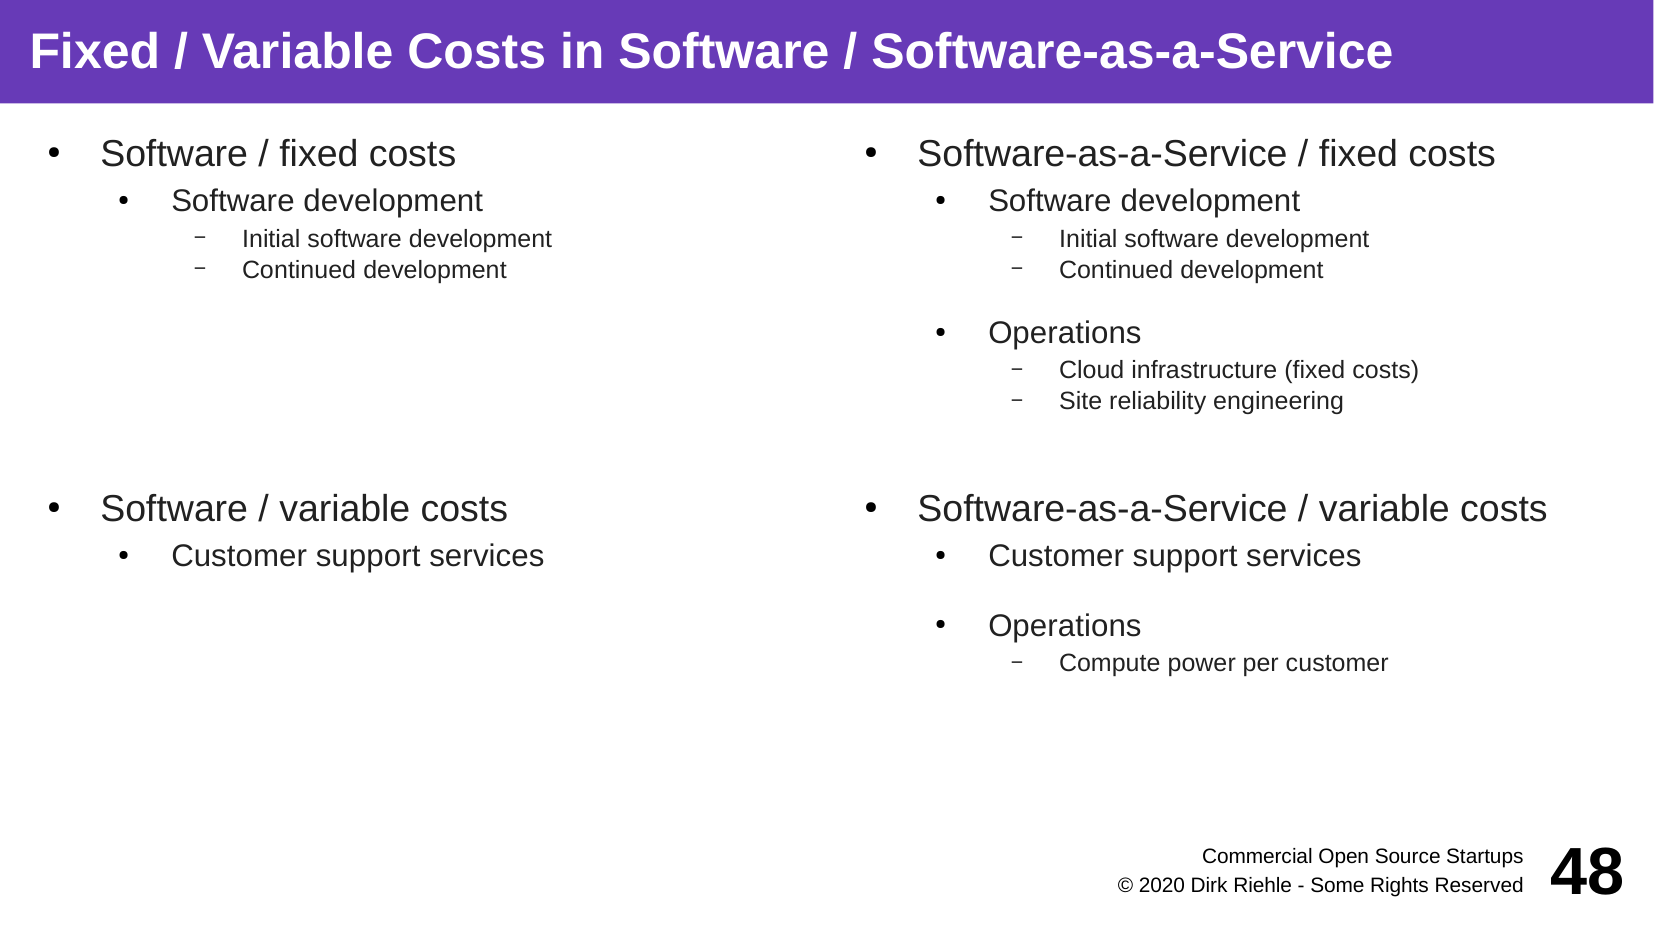

# Fixed / Variable Costs in Software / Software-as-a-Service
Software / fixed costs
Software development
Initial software development
Continued development
Software-as-a-Service / fixed costs
Software development
Initial software development
Continued development
Operations
Cloud infrastructure (fixed costs)
Site reliability engineering
Software / variable costs
Customer support services
Software-as-a-Service / variable costs
Customer support services
Operations
Compute power per customer
Commercial Open Source Startups
48
© 2020 Dirk Riehle - Some Rights Reserved